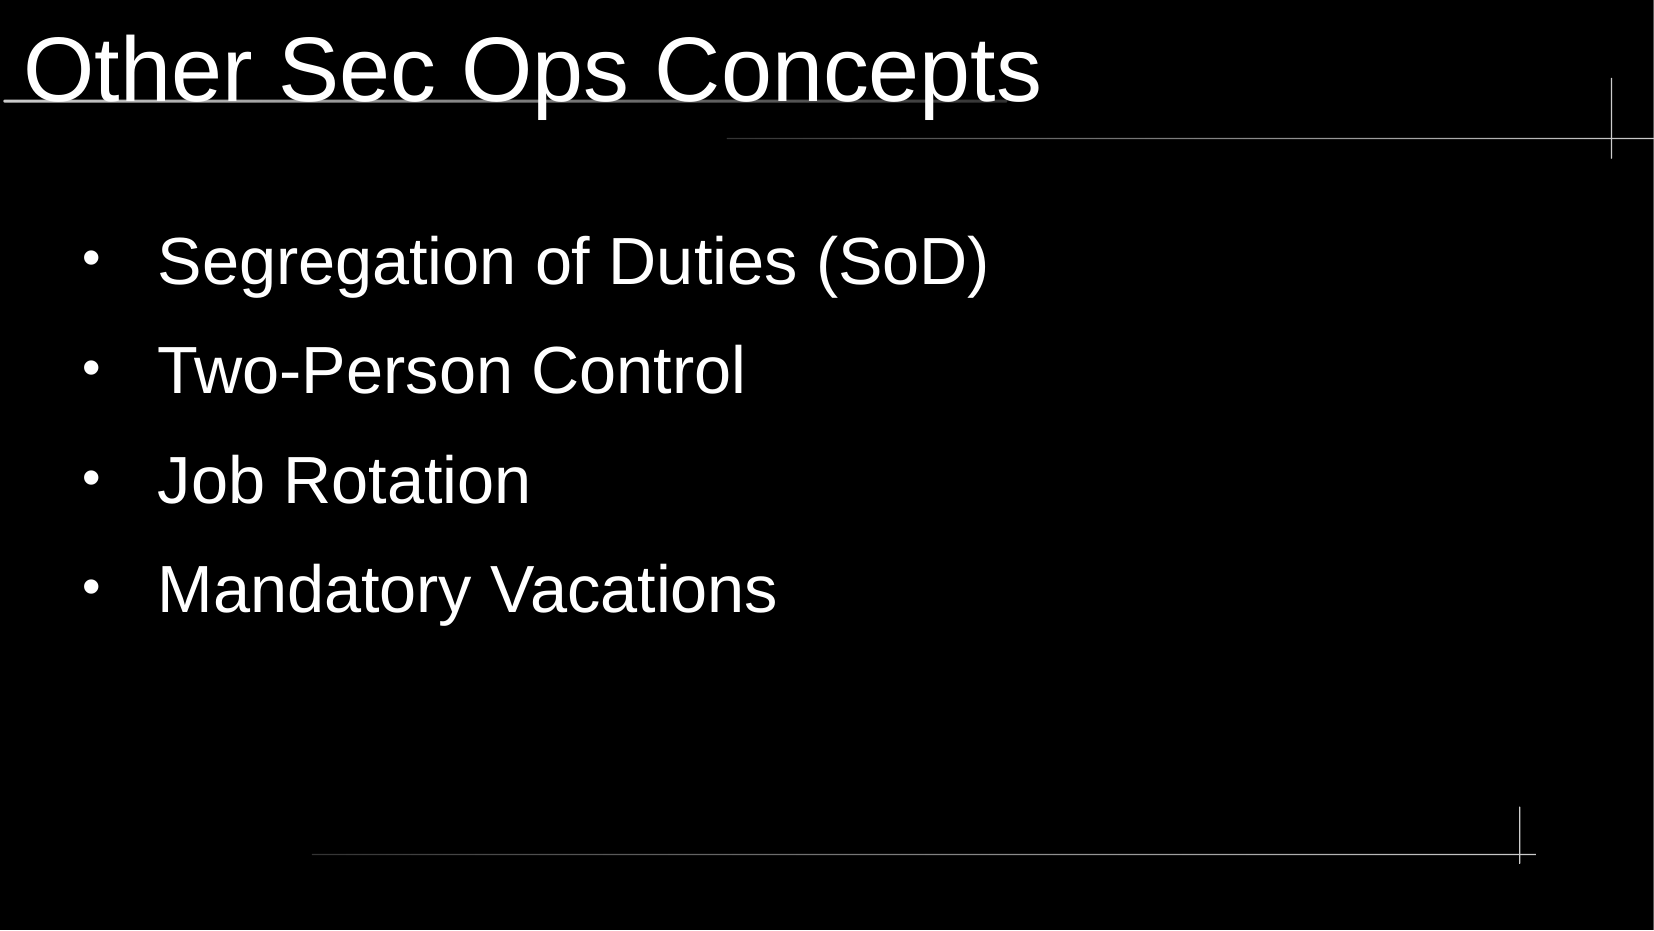

# Other Sec Ops Concepts
Segregation of Duties (SoD)
Two-Person Control
Job Rotation
Mandatory Vacations